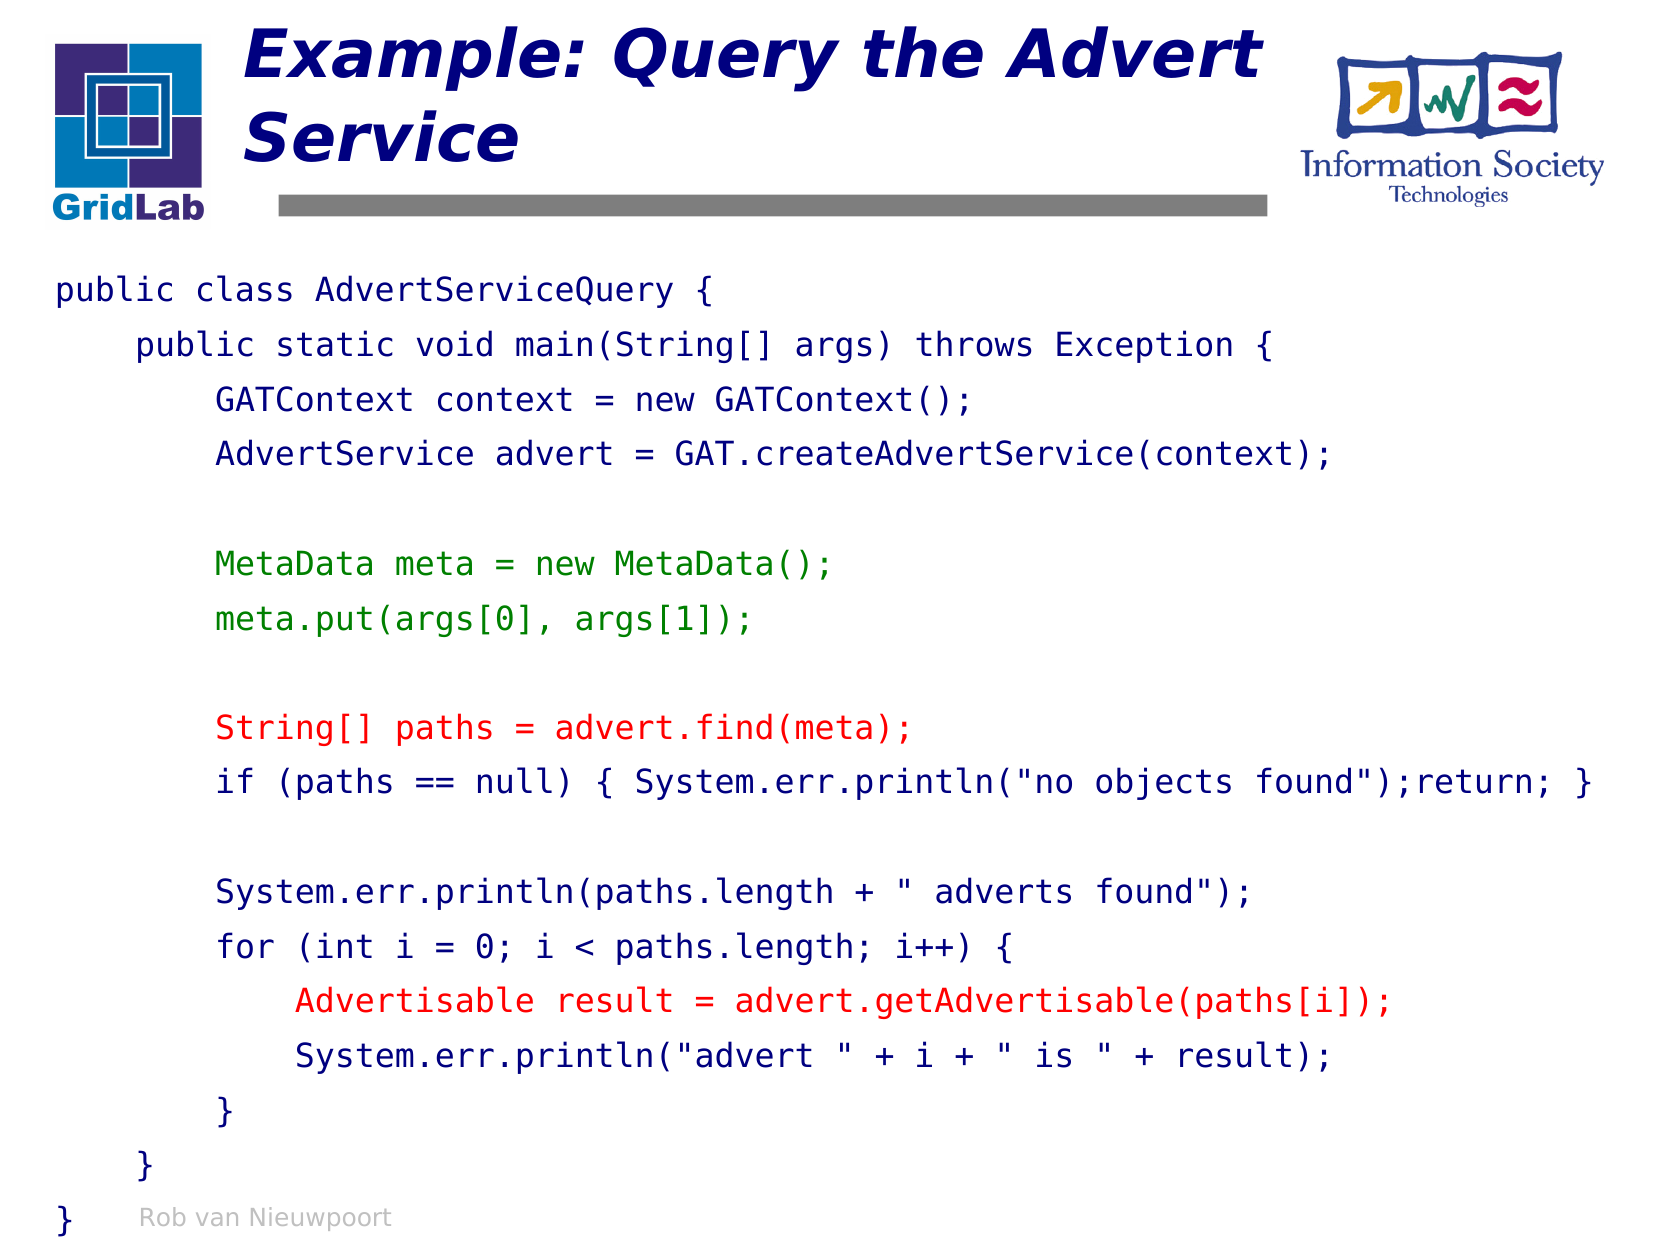

# Example: Query the Advert Service
public class AdvertServiceQuery {
 public static void main(String[] args) throws Exception {
 GATContext context = new GATContext();
 AdvertService advert = GAT.createAdvertService(context);
 MetaData meta = new MetaData();
 meta.put(args[0], args[1]);
 String[] paths = advert.find(meta);
 if (paths == null) { System.err.println("no objects found");return; }
 System.err.println(paths.length + " adverts found");
 for (int i = 0; i < paths.length; i++) {
 Advertisable result = advert.getAdvertisable(paths[i]);
 System.err.println("advert " + i + " is " + result);
 }
 }
}